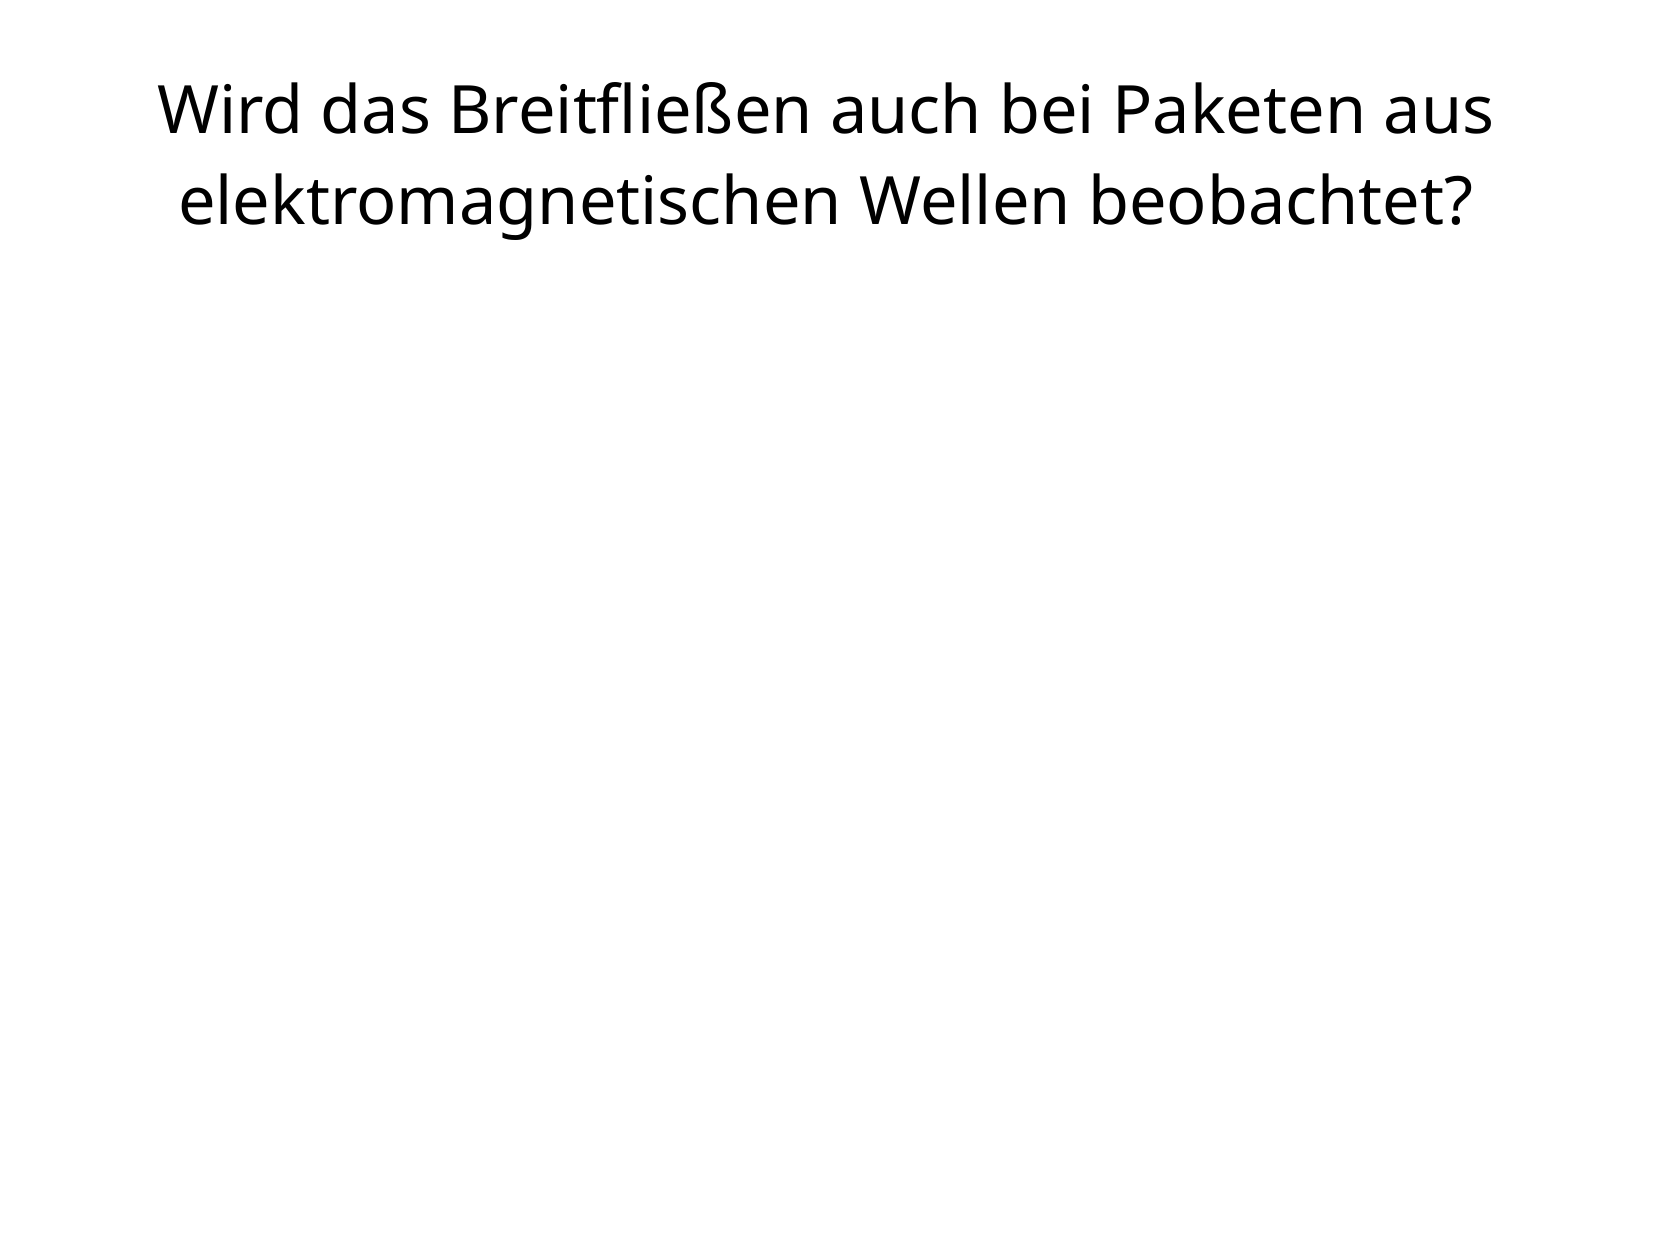

# Wird das Breitfließen auch bei Paketen aus elektromagnetischen Wellen beobachtet?